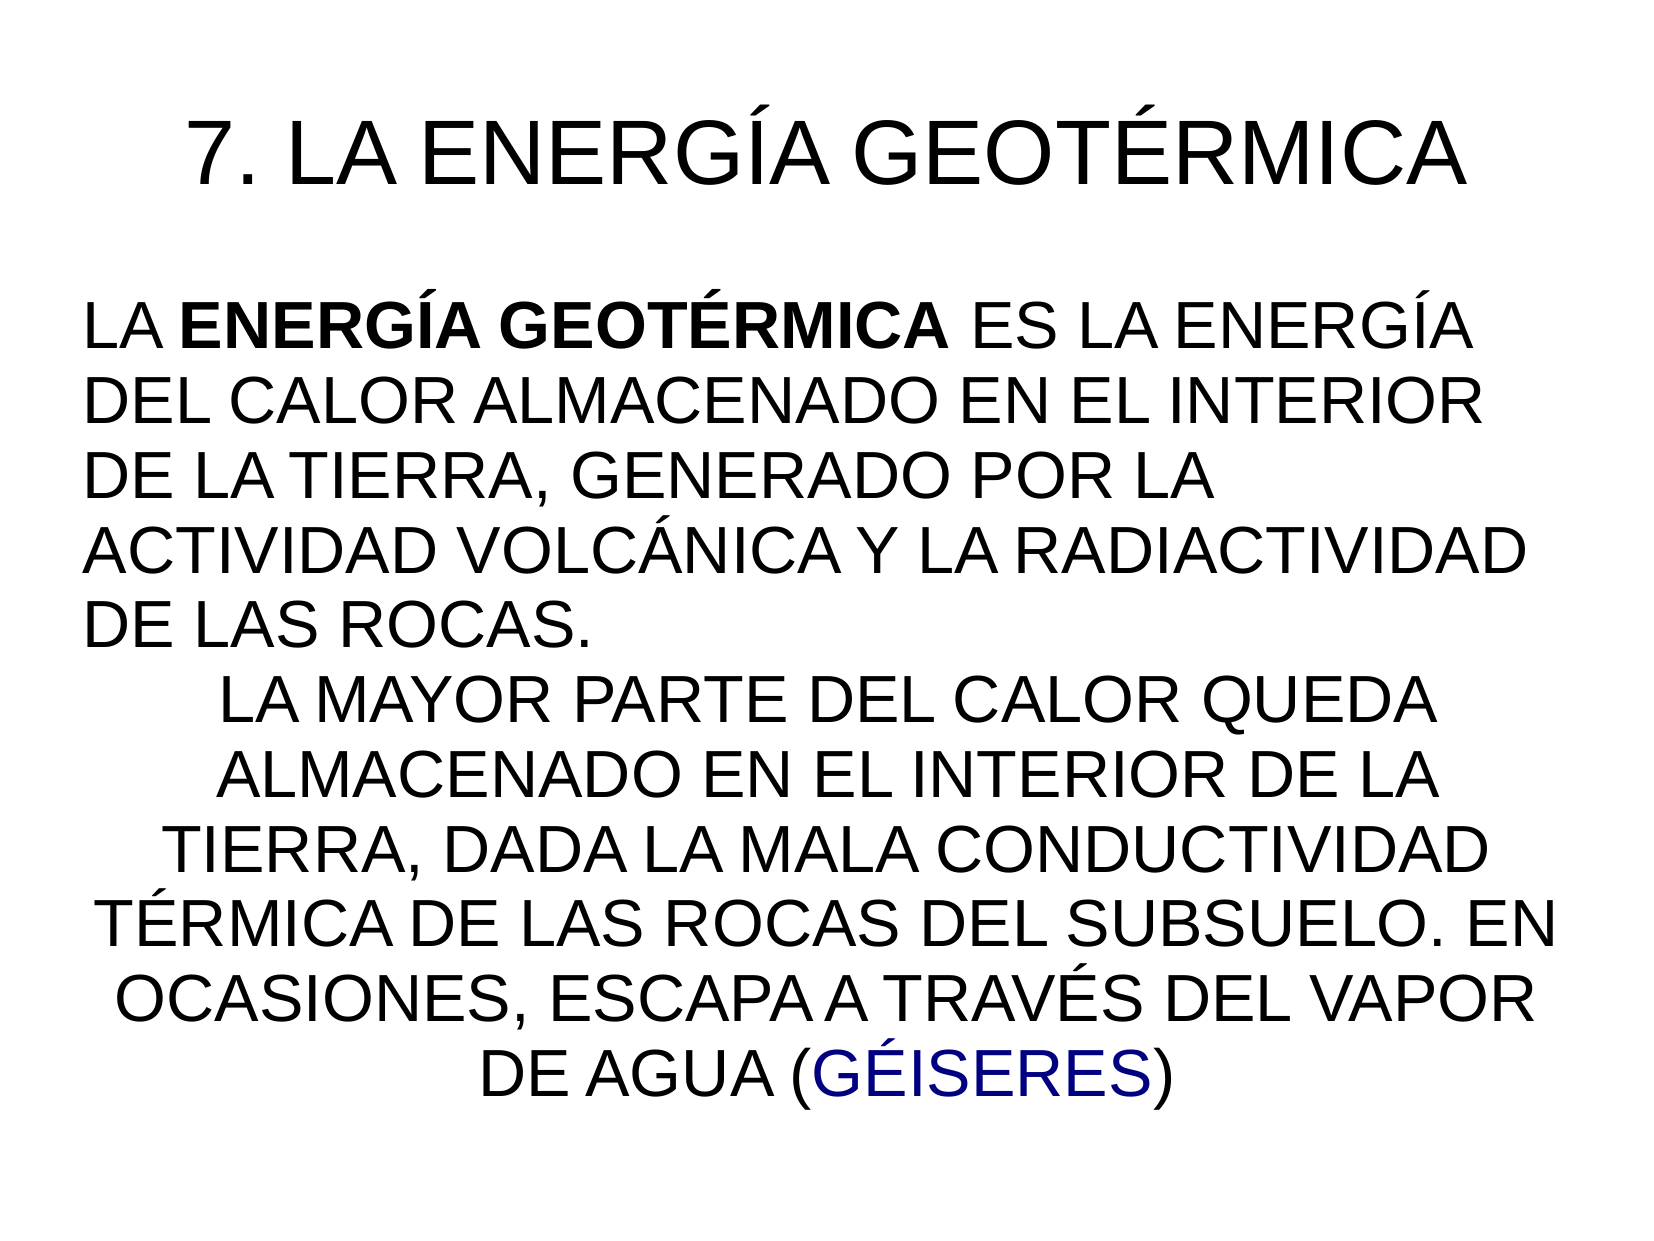

# 7. LA ENERGÍA GEOTÉRMICA
LA ENERGÍA GEOTÉRMICA ES LA ENERGÍA DEL CALOR ALMACENADO EN EL INTERIOR DE LA TIERRA, GENERADO POR LA ACTIVIDAD VOLCÁNICA Y LA RADIACTIVIDAD DE LAS ROCAS.
LA MAYOR PARTE DEL CALOR QUEDA ALMACENADO EN EL INTERIOR DE LA TIERRA, DADA LA MALA CONDUCTIVIDAD TÉRMICA DE LAS ROCAS DEL SUBSUELO. EN OCASIONES, ESCAPA A TRAVÉS DEL VAPOR DE AGUA (GÉISERES)